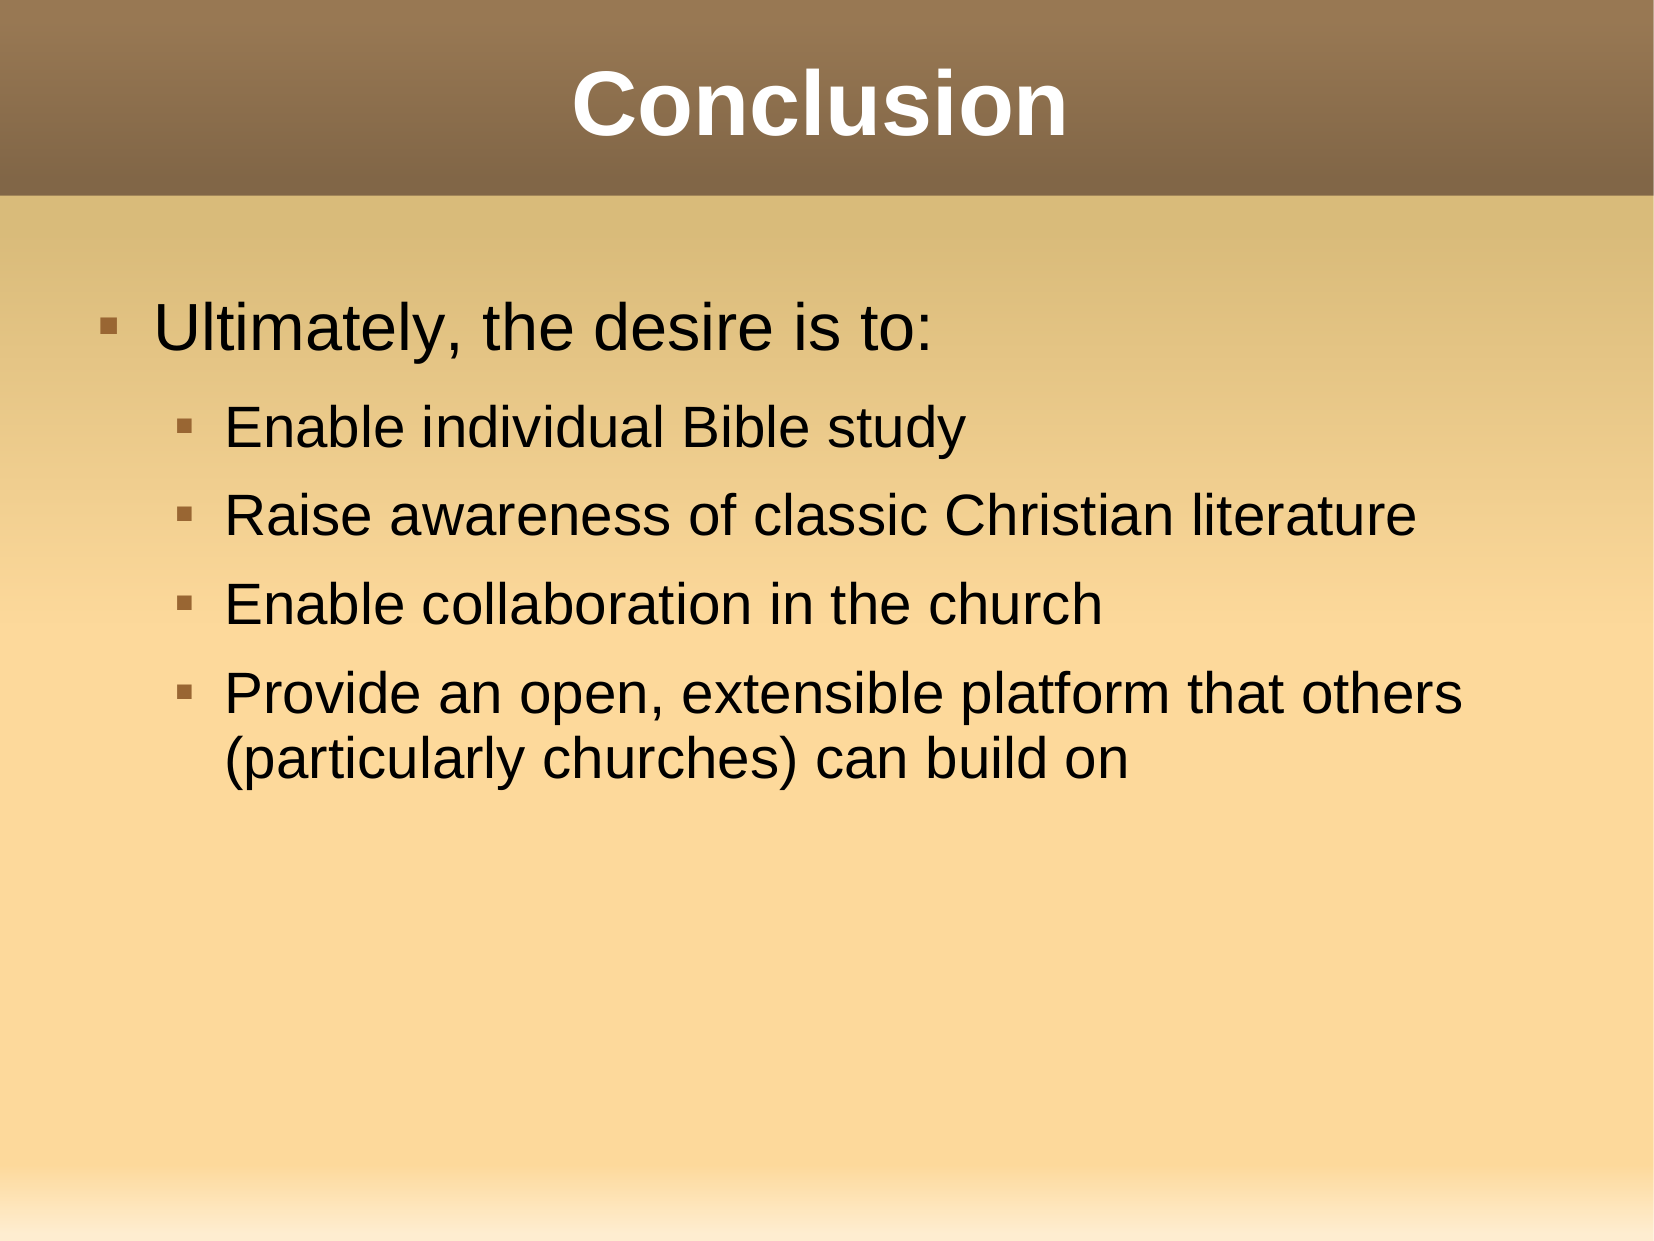

# Conclusion
Ultimately, the desire is to:
Enable individual Bible study
Raise awareness of classic Christian literature
Enable collaboration in the church
Provide an open, extensible platform that others (particularly churches) can build on